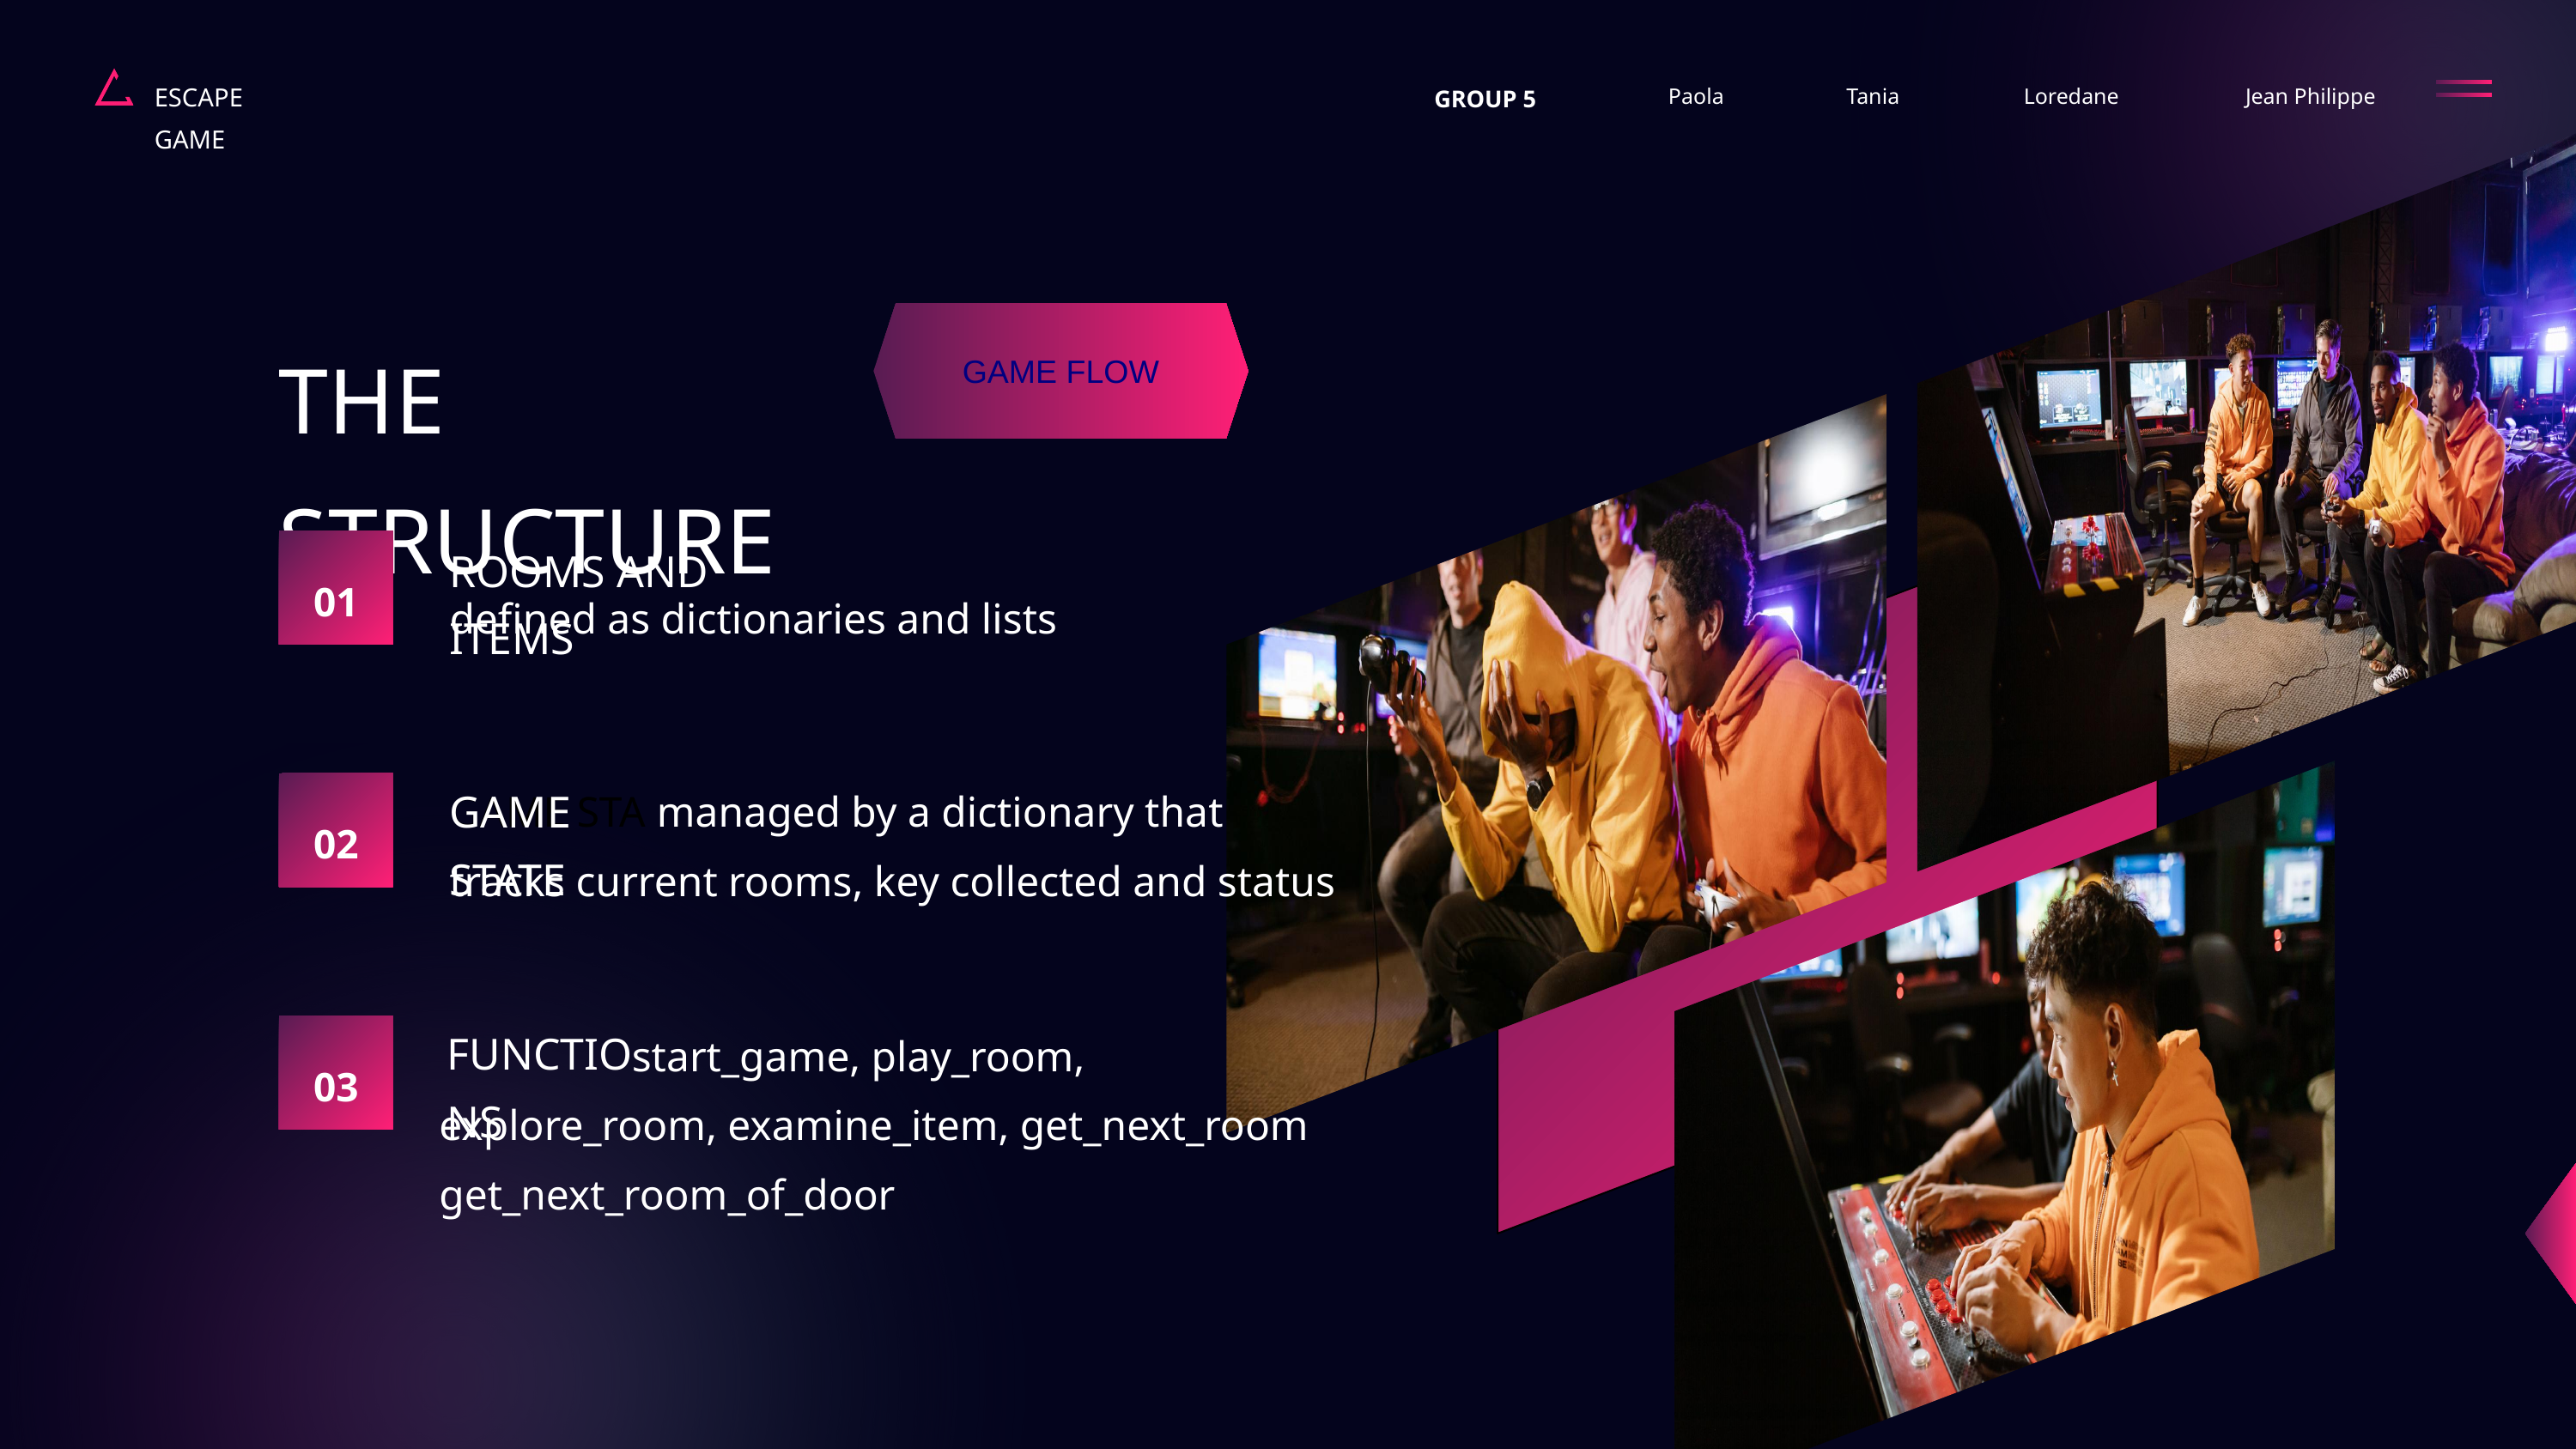

ESCAPE GAME
Paola
Tania
Loredane
Jean Philippe
GROUP 5
THE STRUCTURE
GAME FLOW
defined as dictionaries and lists
ROOMS AND ITEMS
01
GAME STA managed by a dictionary that tracks current rooms, key collected and status
GAME STATE
02
start_game, play_room,
FUNCTIONS
03
explore_room, examine_item, get_next_room
get_next_room_of_door